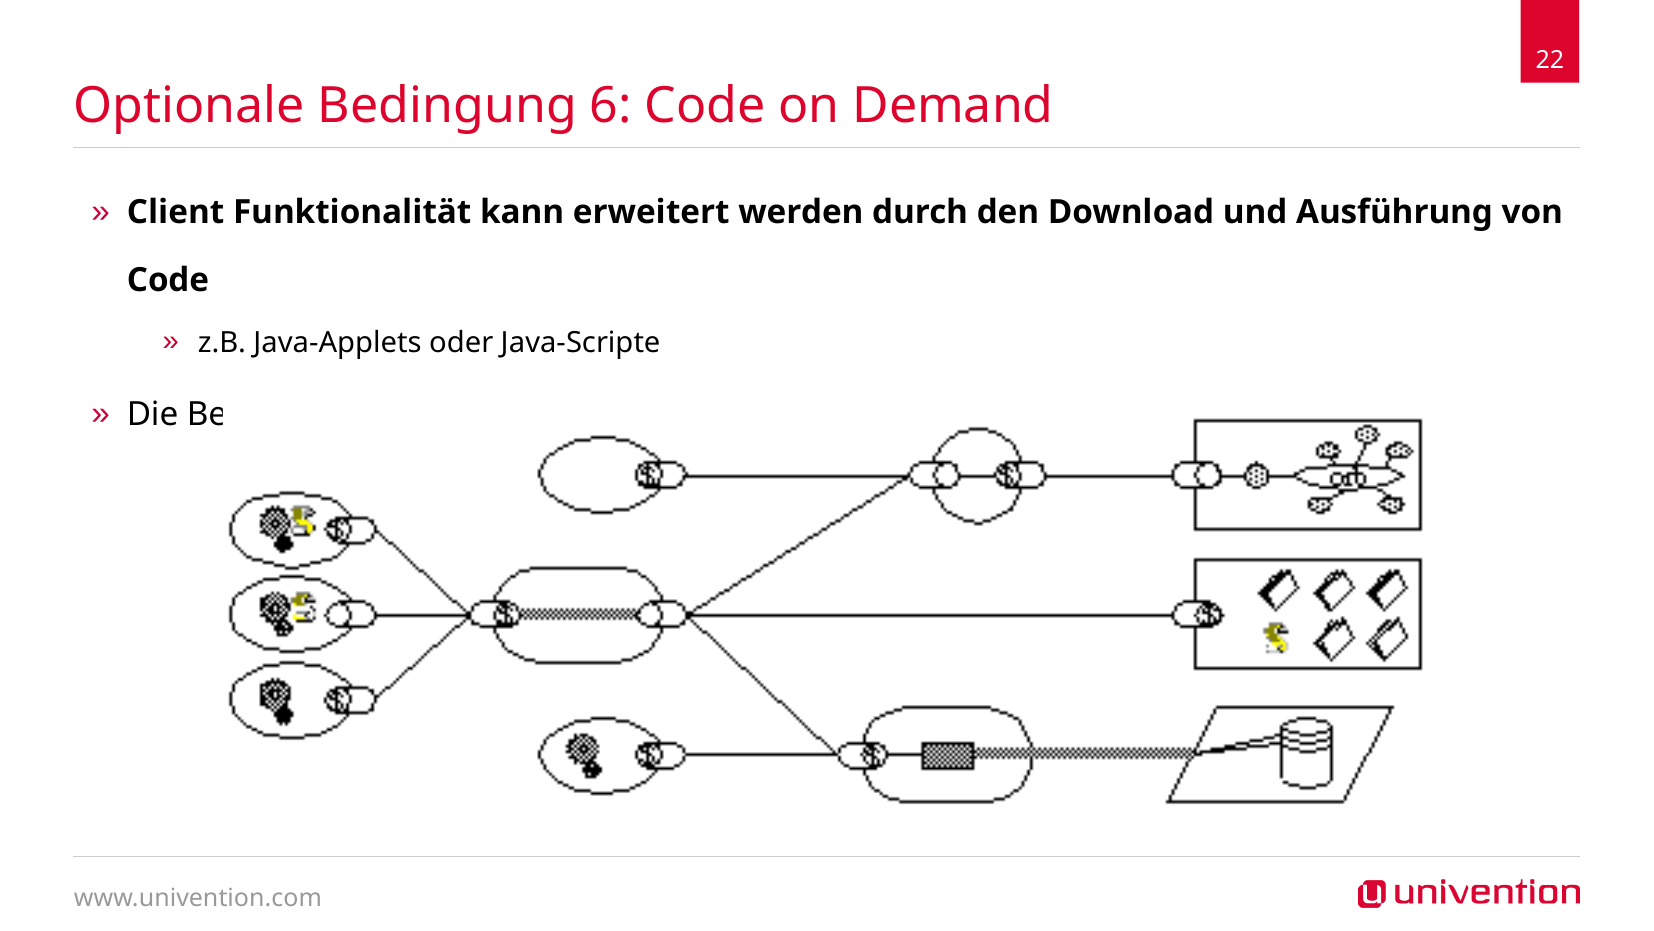

# Optionale Bedingung 6: Code on Demand
Client Funktionalität kann erweitert werden durch den Download und Ausführung von Code
z.B. Java-Applets oder Java-Scripte
Die Bedingung ist optional, weil sie Sichtbarkeit verringert